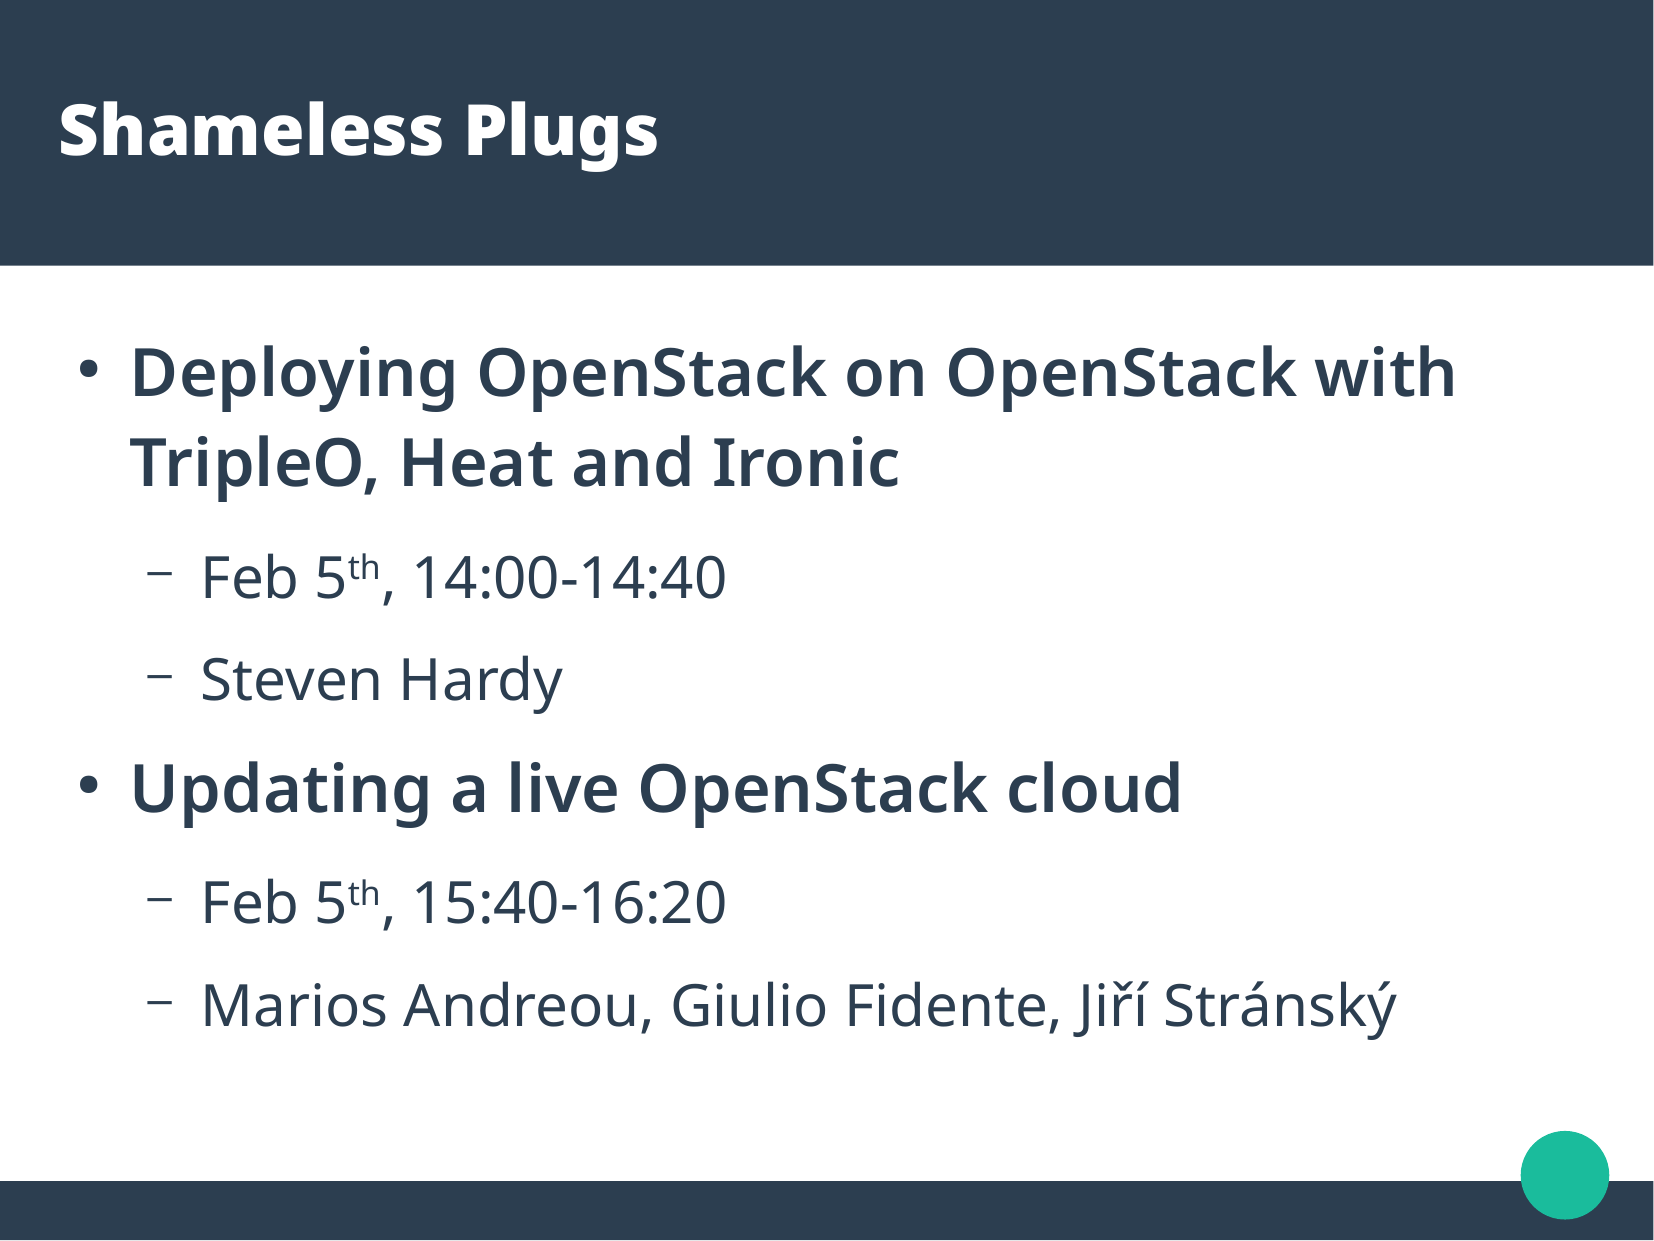

# Shameless Plugs
Deploying OpenStack on OpenStack with TripleO, Heat and Ironic
Feb 5th, 14:00-14:40
Steven Hardy
Updating a live OpenStack cloud
Feb 5th, 15:40-16:20
Marios Andreou, Giulio Fidente, Jiří Stránský